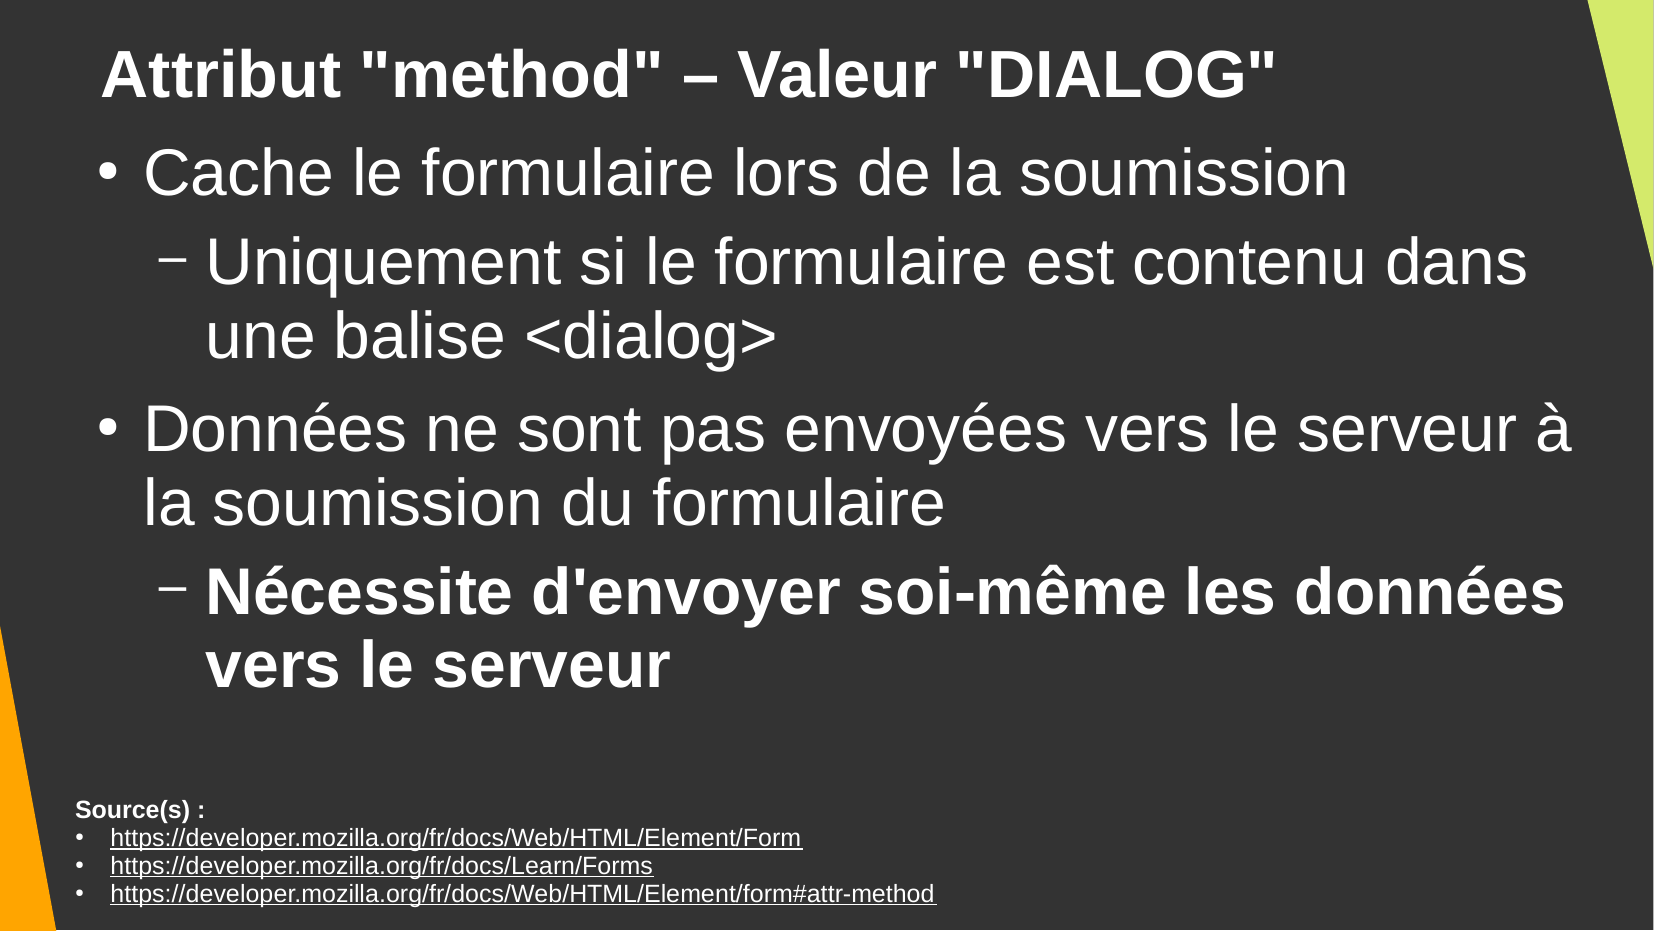

# Attribut "method" – Valeur "DIALOG"
Cache le formulaire lors de la soumission
Uniquement si le formulaire est contenu dans une balise <dialog>
Données ne sont pas envoyées vers le serveur à la soumission du formulaire
Nécessite d'envoyer soi-même les données vers le serveur
Source(s) :
https://developer.mozilla.org/fr/docs/Web/HTML/Element/Form
https://developer.mozilla.org/fr/docs/Learn/Forms
https://developer.mozilla.org/fr/docs/Web/HTML/Element/form#attr-method